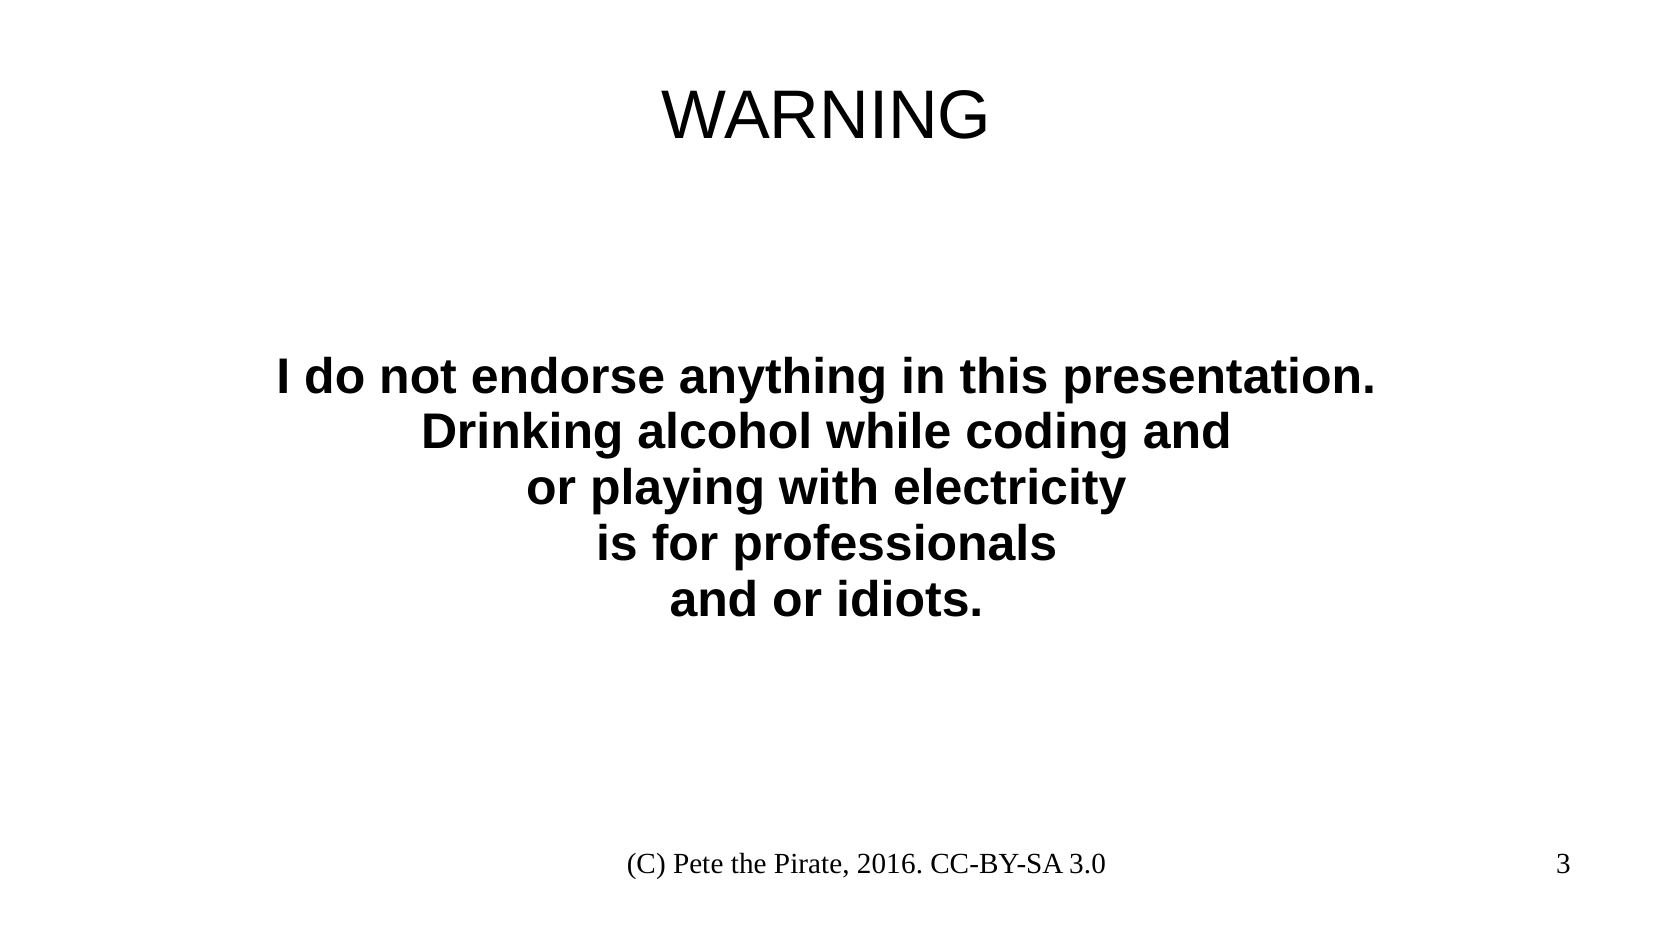

# WARNING
I do not endorse anything in this presentation.
Drinking alcohol while coding and
or playing with electricity
is for professionals
and or idiots.
(C) Pete the Pirate, 2016. CC-BY-SA 3.0
3